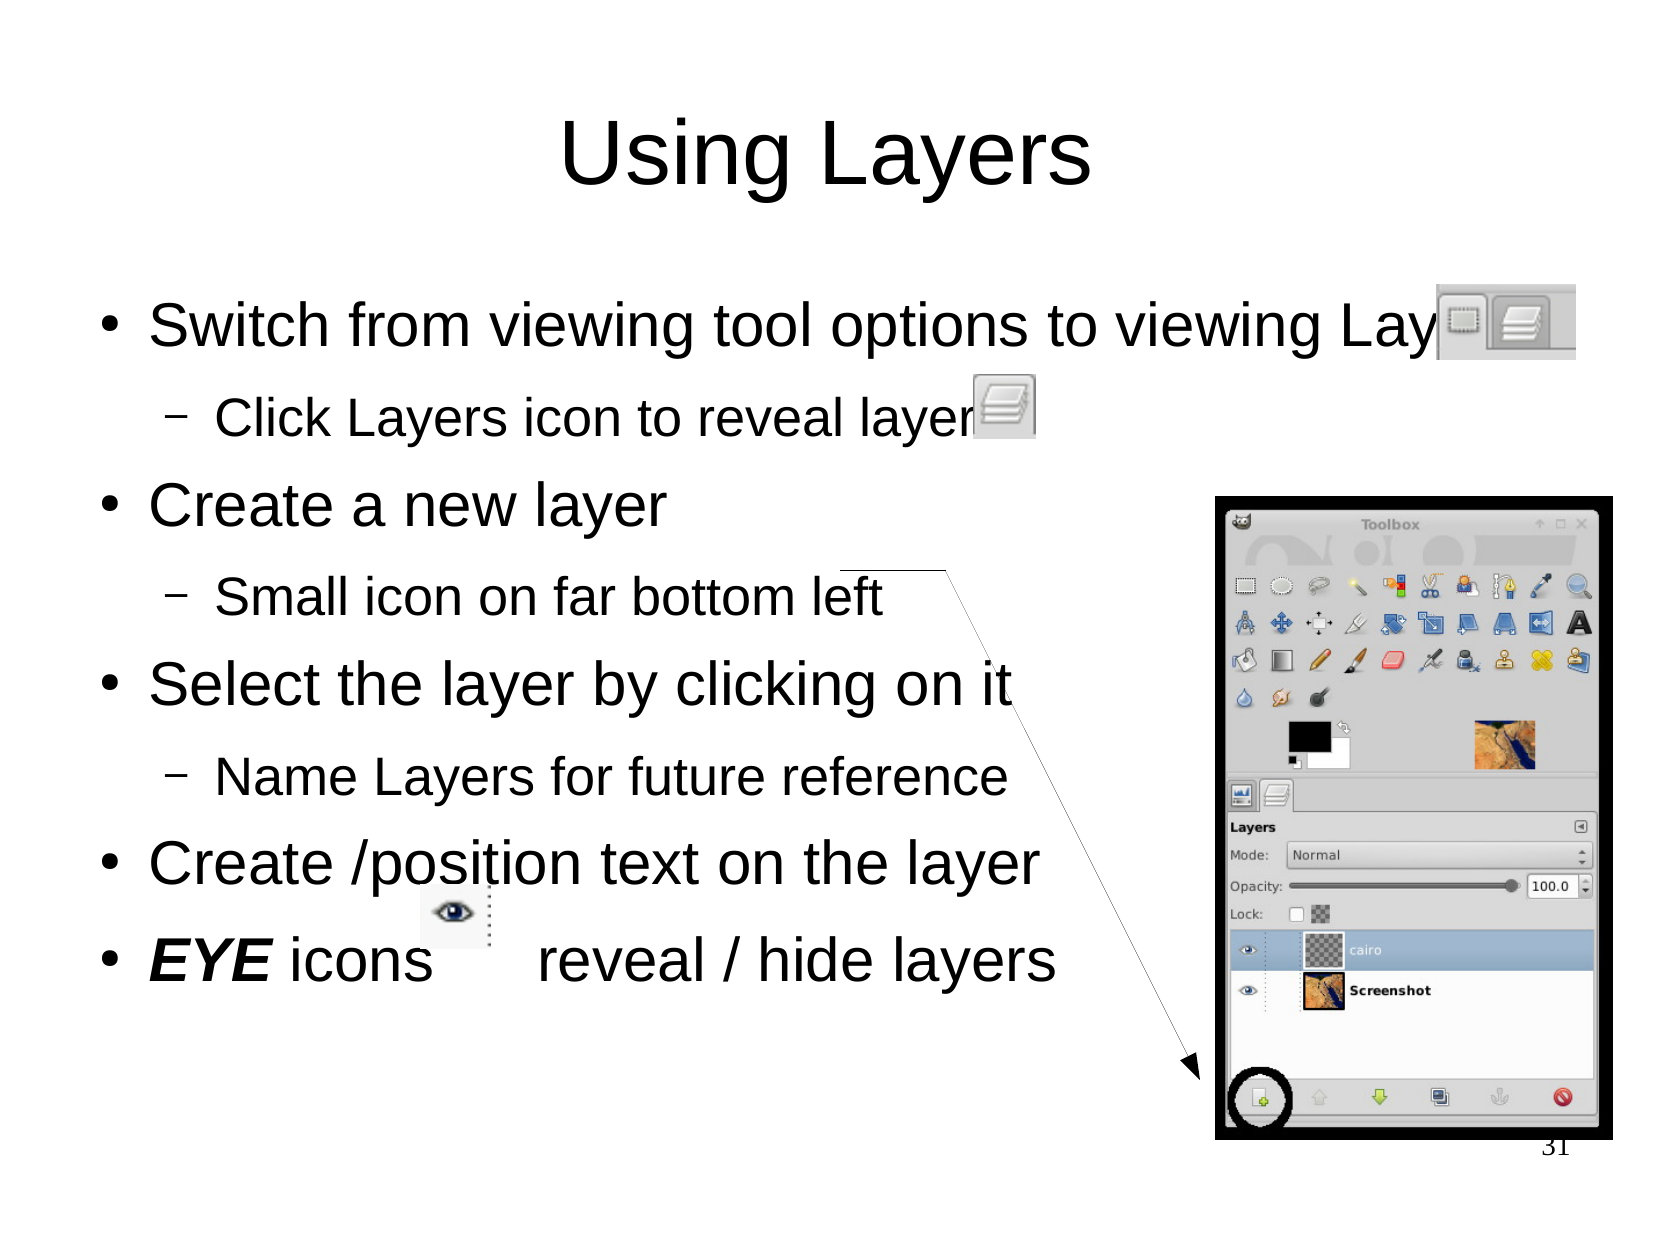

# Using Layers
Switch from viewing tool options to viewing Layers
Click Layers icon to reveal layers
Create a new layer
Small icon on far bottom left
Select the layer by clicking on it
Name Layers for future reference
Create /position text on the layer
EYE icons reveal / hide layers
31